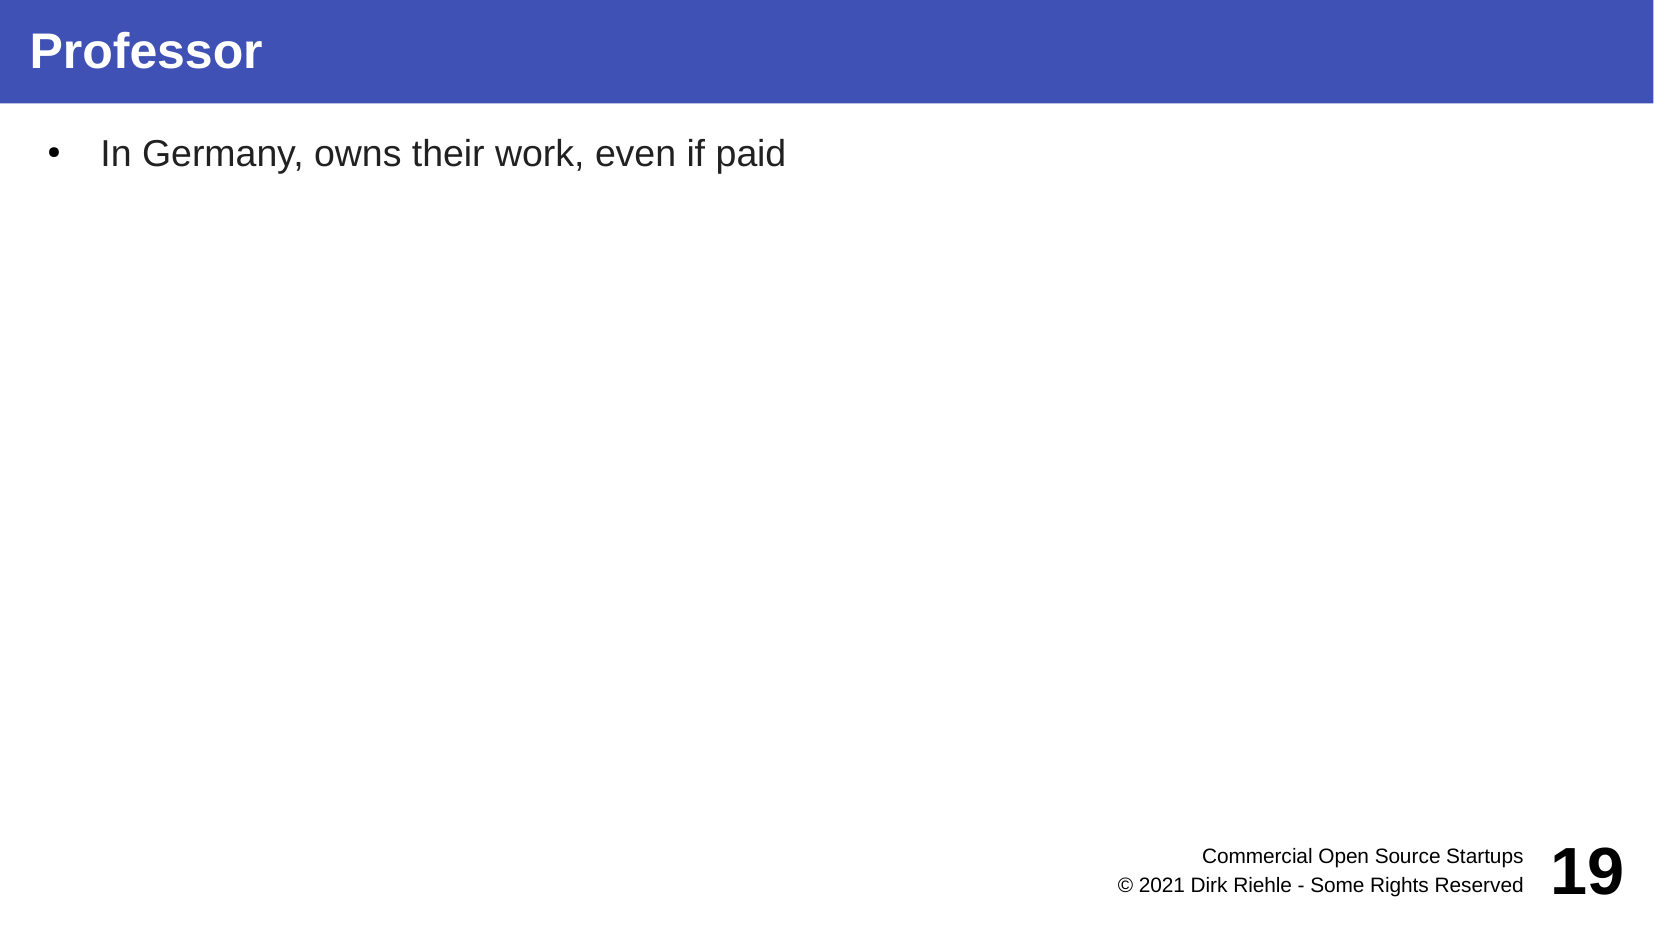

# Professor
In Germany, owns their work, even if paid
Commercial Open Source Startups
19
© 2021 Dirk Riehle - Some Rights Reserved